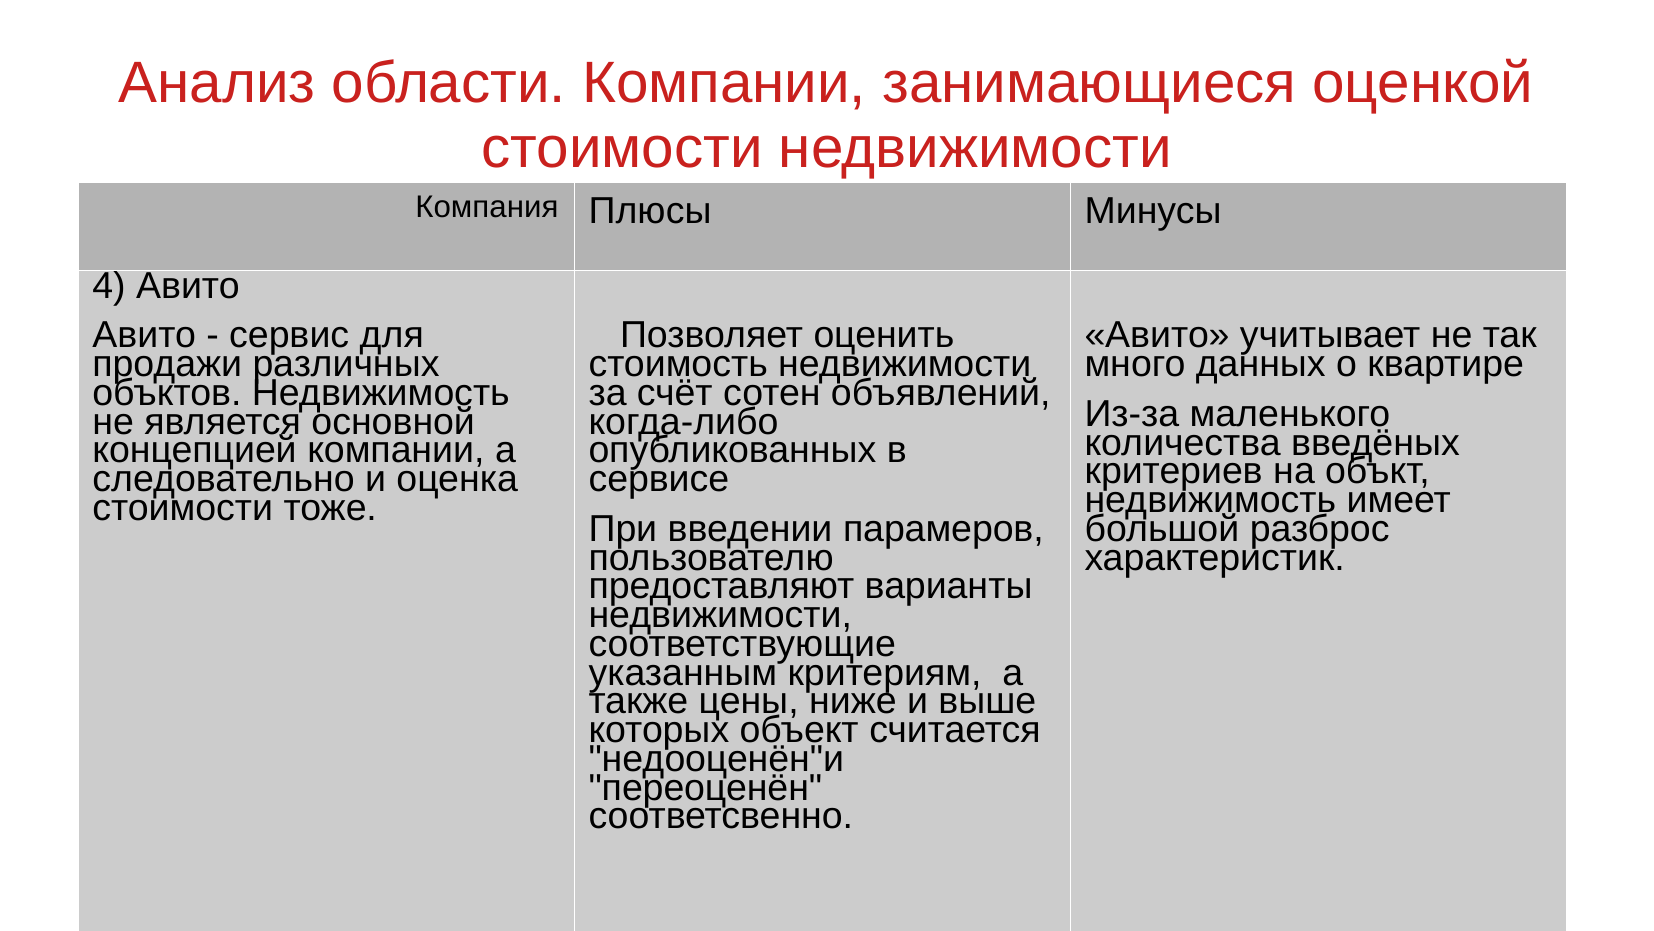

# Анализ области. Компании, занимающиеся оценкой стоимости недвижимости
| Компания | Плюсы | Минусы |
| --- | --- | --- |
| 4) Авито Авито - сервис для продажи различных объктов. Недвижимость не является основной концепцией компании, а следовательно и оценка стоимости тоже. | Позволяет оценить стоимость недвижимости за счёт сотен объявлений, когда-либо опубликованных в сервисе При введении парамеров, пользователю предоставляют варианты недвижимости, соответствующие указанным критериям, а также цены, ниже и выше которых объект считается "недооценён"и "переоценён" соответсвенно. | «Авито» учитывает не так много данных о квартире Из-за маленького количества введёных критериев на объкт, недвижимость имеет большой разброс характеристик. |
| | | |